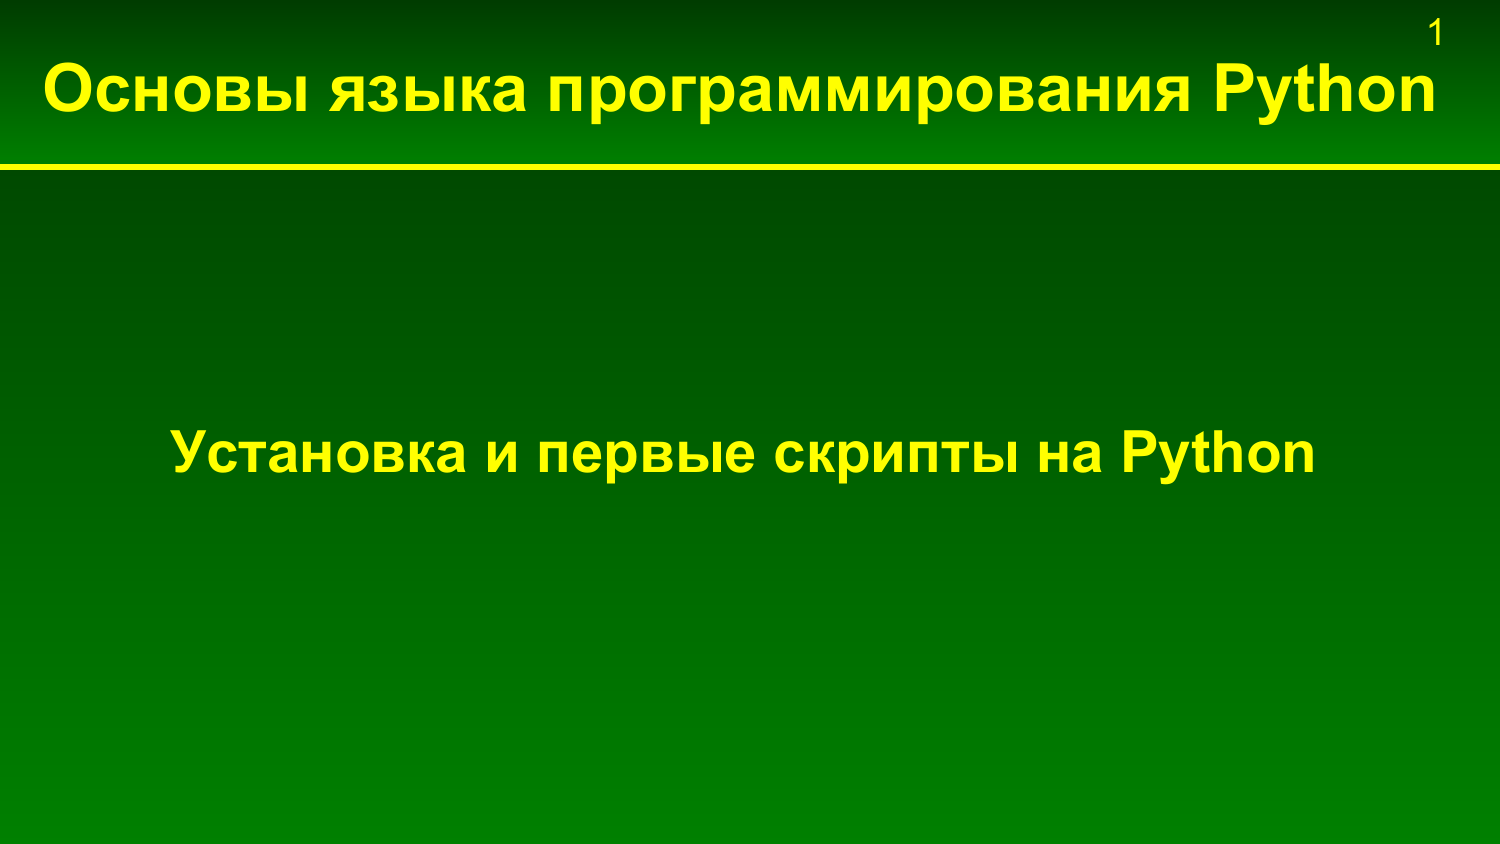

Основы языка программирования Python
Установка и первые скрипты на Python